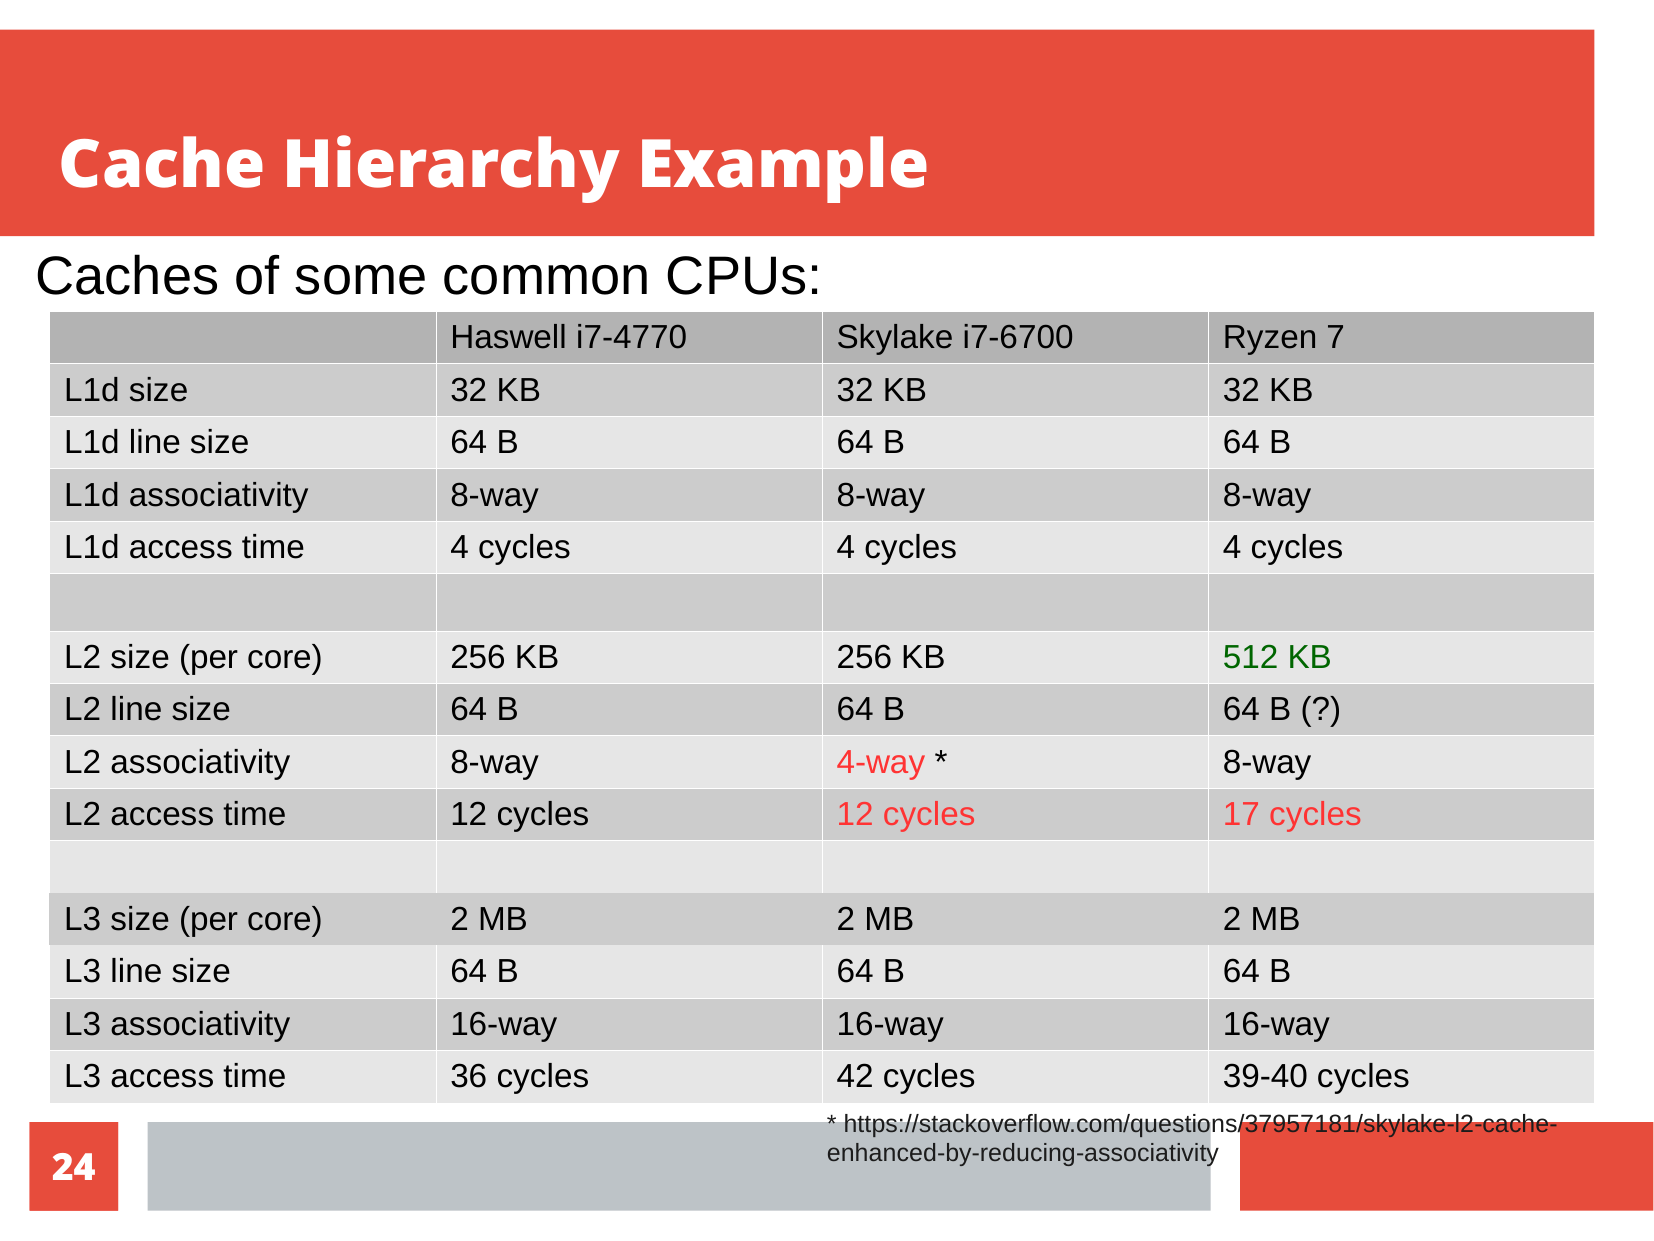

# Cache Hierarchy Example
Caches of some common CPUs:
| | Haswell i7-4770 | Skylake i7-6700 | Ryzen 7 |
| --- | --- | --- | --- |
| L1d size | 32 KB | 32 KB | 32 KB |
| L1d line size | 64 B | 64 B | 64 B |
| L1d associativity | 8-way | 8-way | 8-way |
| L1d access time | 4 cycles | 4 cycles | 4 cycles |
| | | | |
| L2 size (per core) | 256 KB | 256 KB | 512 KB |
| L2 line size | 64 B | 64 B | 64 B (?) |
| L2 associativity | 8-way | 4-way \* | 8-way |
| L2 access time | 12 cycles | 12 cycles | 17 cycles |
| | | | |
| L3 size (per core) | 2 MB | 2 MB | 2 MB |
| L3 line size | 64 B | 64 B | 64 B |
| L3 associativity | 16-way | 16-way | 16-way |
| L3 access time | 36 cycles | 42 cycles | 39-40 cycles |
* https://stackoverflow.com/questions/37957181/skylake-l2-cache-enhanced-by-reducing-associativity
24